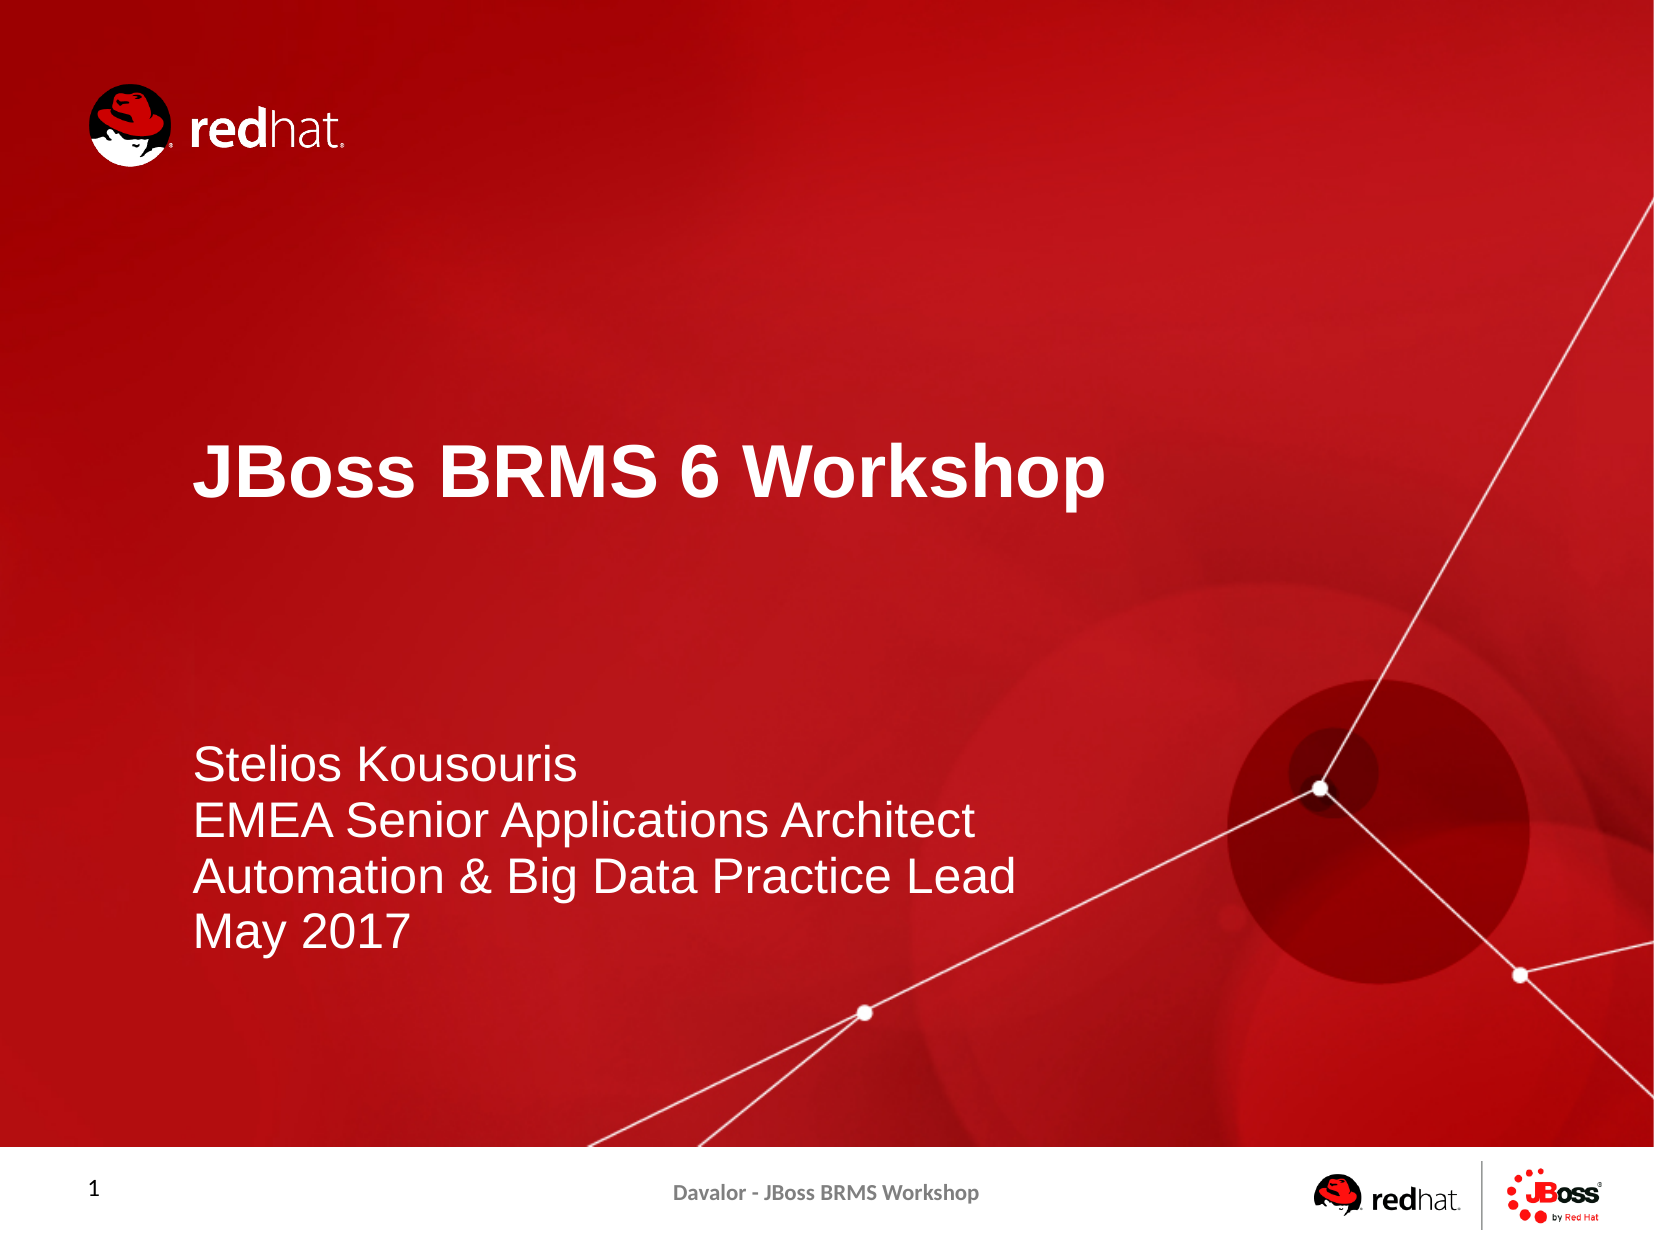

JBoss BRMS 6 Workshop
Stelios Kousouris
EMEA Senior Applications Architect
Automation & Big Data Practice Lead
May 2017